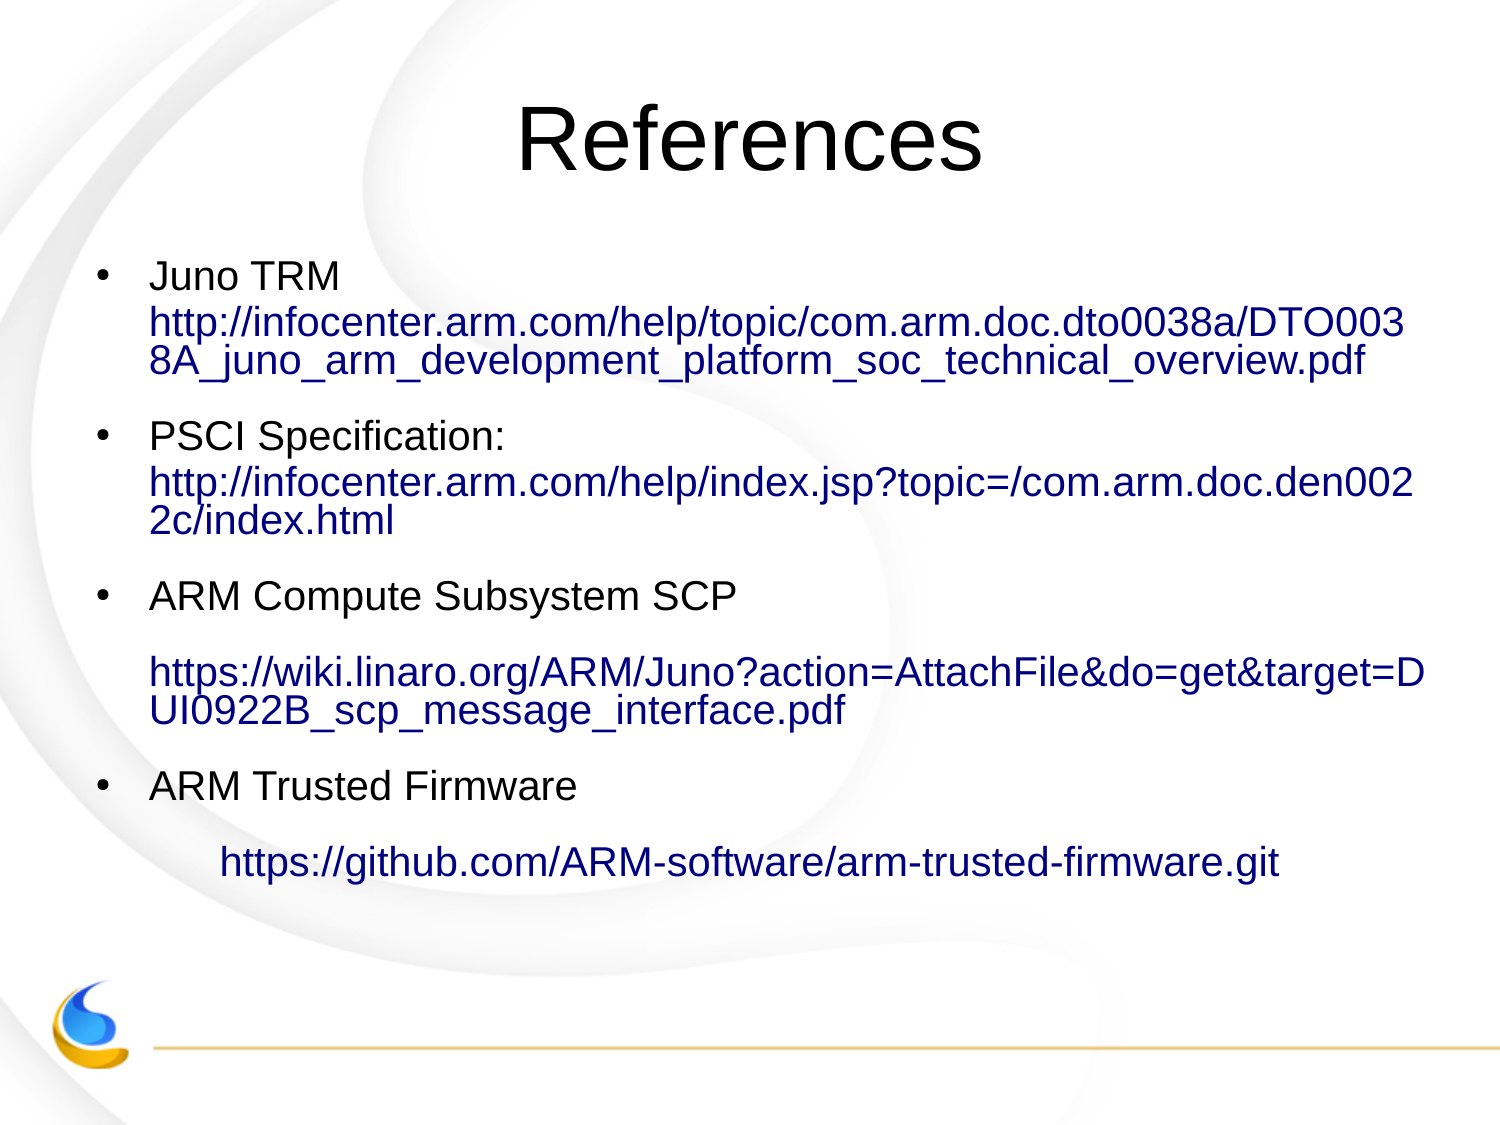

# References
Juno TRMhttp://infocenter.arm.com/help/topic/com.arm.doc.dto0038a/DTO0038A_juno_arm_development_platform_soc_technical_overview.pdf
PSCI Specification:http://infocenter.arm.com/help/index.jsp?topic=/com.arm.doc.den0022c/index.html
ARM Compute Subsystem SCP
https://wiki.linaro.org/ARM/Juno?action=AttachFile&do=get&target=DUI0922B_scp_message_interface.pdf
ARM Trusted Firmware
https://github.com/ARM-software/arm-trusted-firmware.git